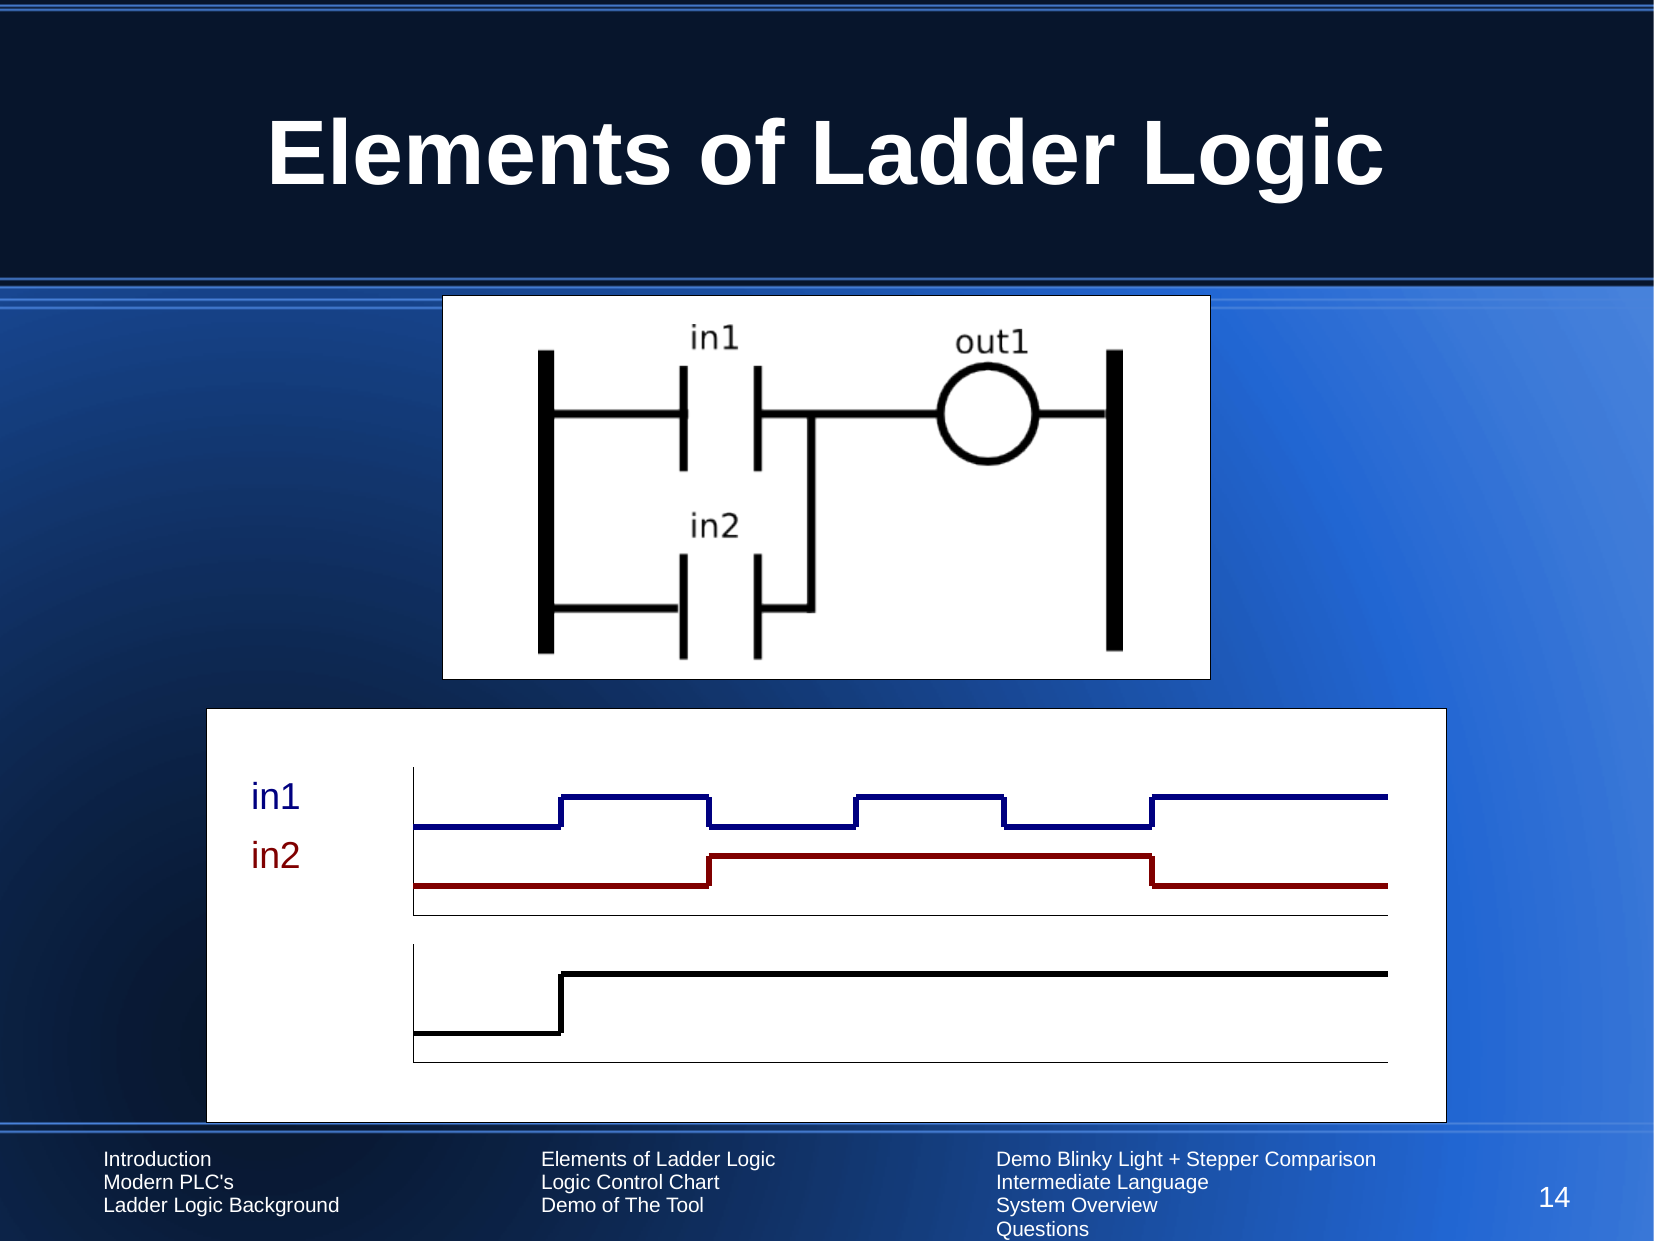

# Elements of Ladder Logic
in1
in2
1
0
out1
14